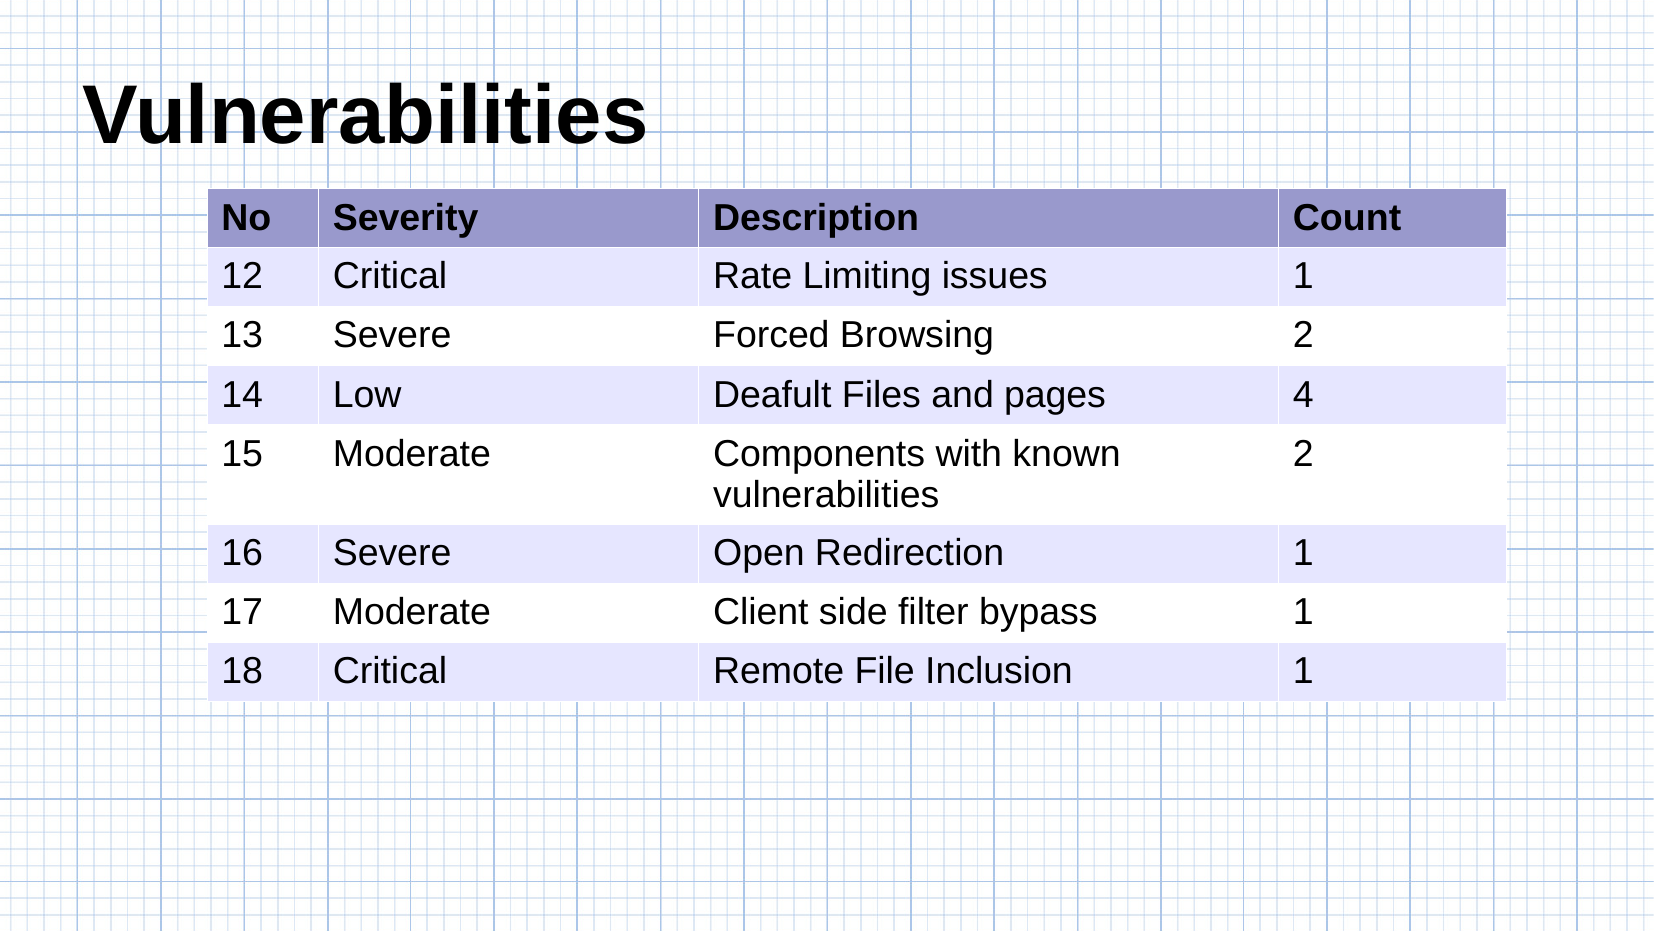

# Vulnerabilities
| No | Severity | Description | Count |
| --- | --- | --- | --- |
| 12 | Critical | Rate Limiting issues | 1 |
| 13 | Severe | Forced Browsing | 2 |
| 14 | Low | Deafult Files and pages | 4 |
| 15 | Moderate | Components with known vulnerabilities | 2 |
| 16 | Severe | Open Redirection | 1 |
| 17 | Moderate | Client side filter bypass | 1 |
| 18 | Critical | Remote File Inclusion | 1 |